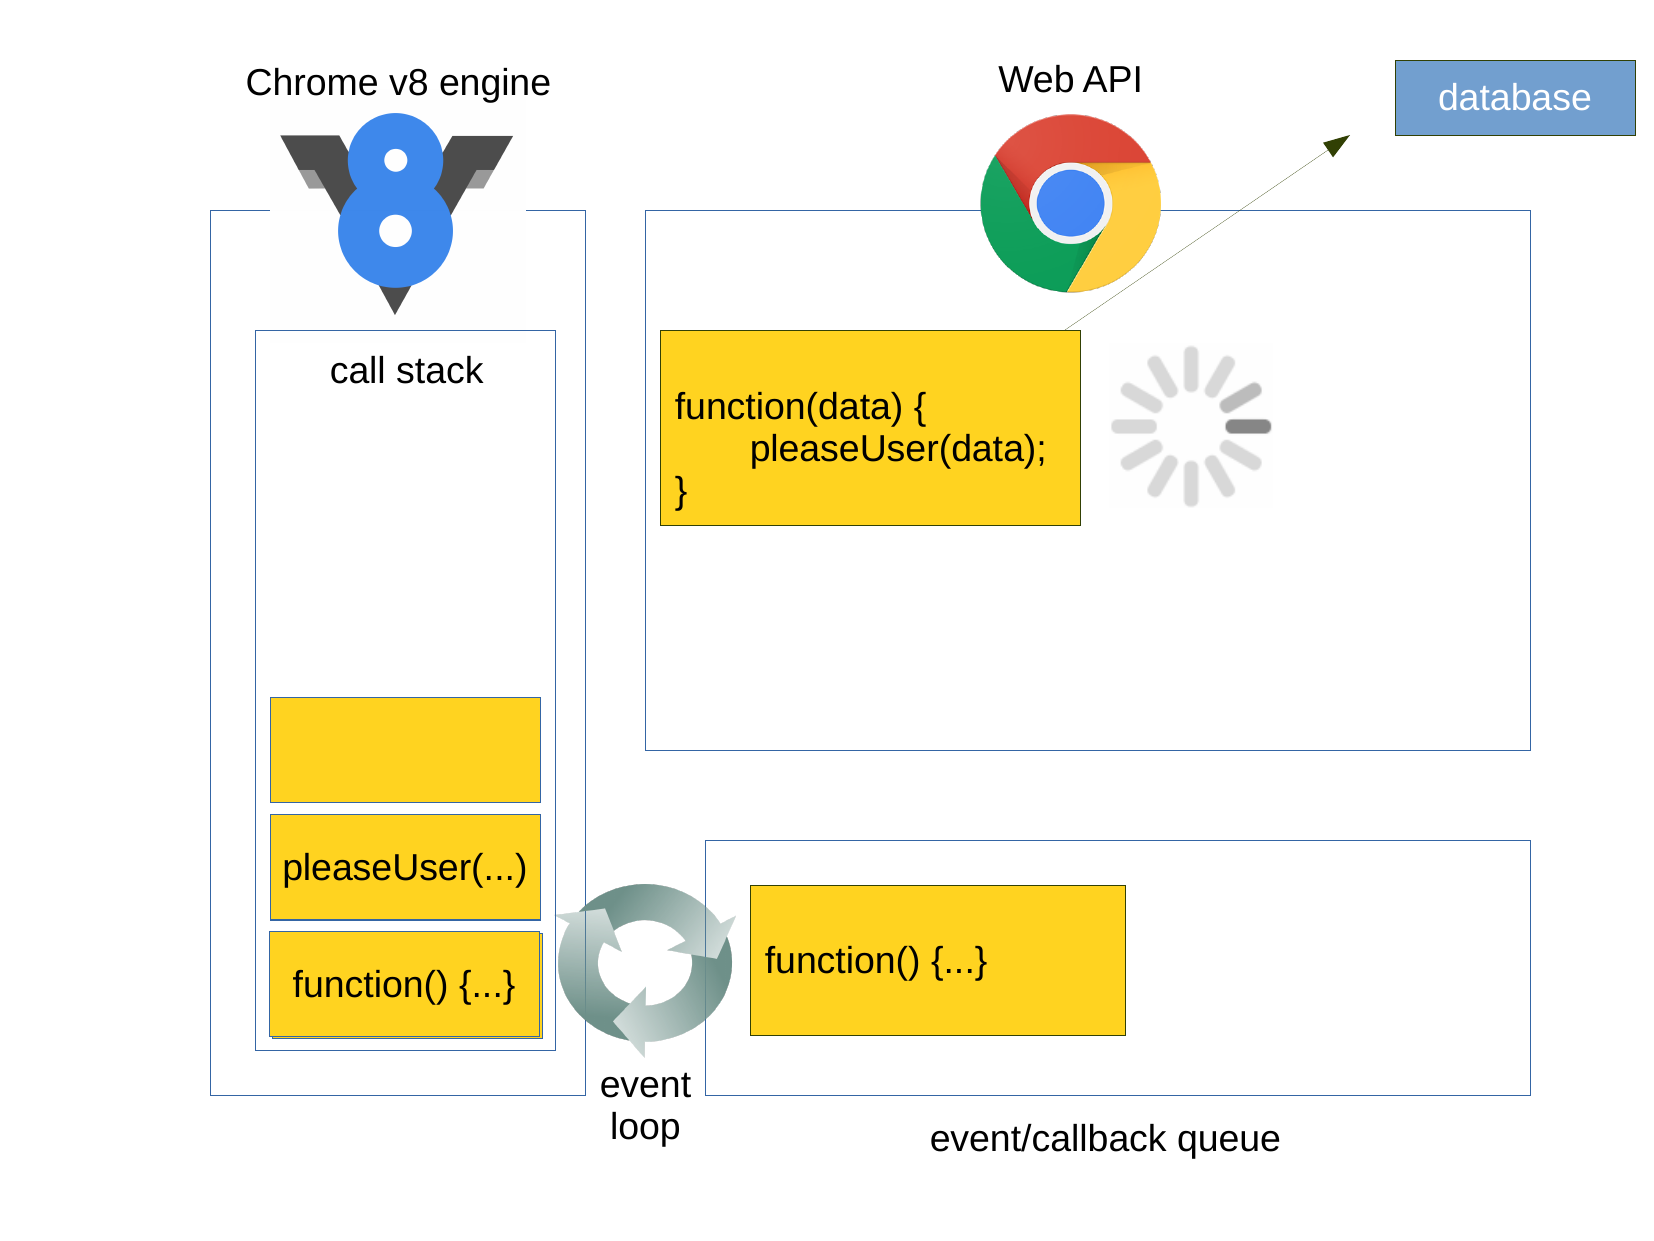

Web API
Chrome v8 engine
database
function(data) {
	pleaseUser(data);
}
call stack
pleaseUser(...)
function() {...}
function() {...}
$.ajax({...})
event
loop
event/callback queue